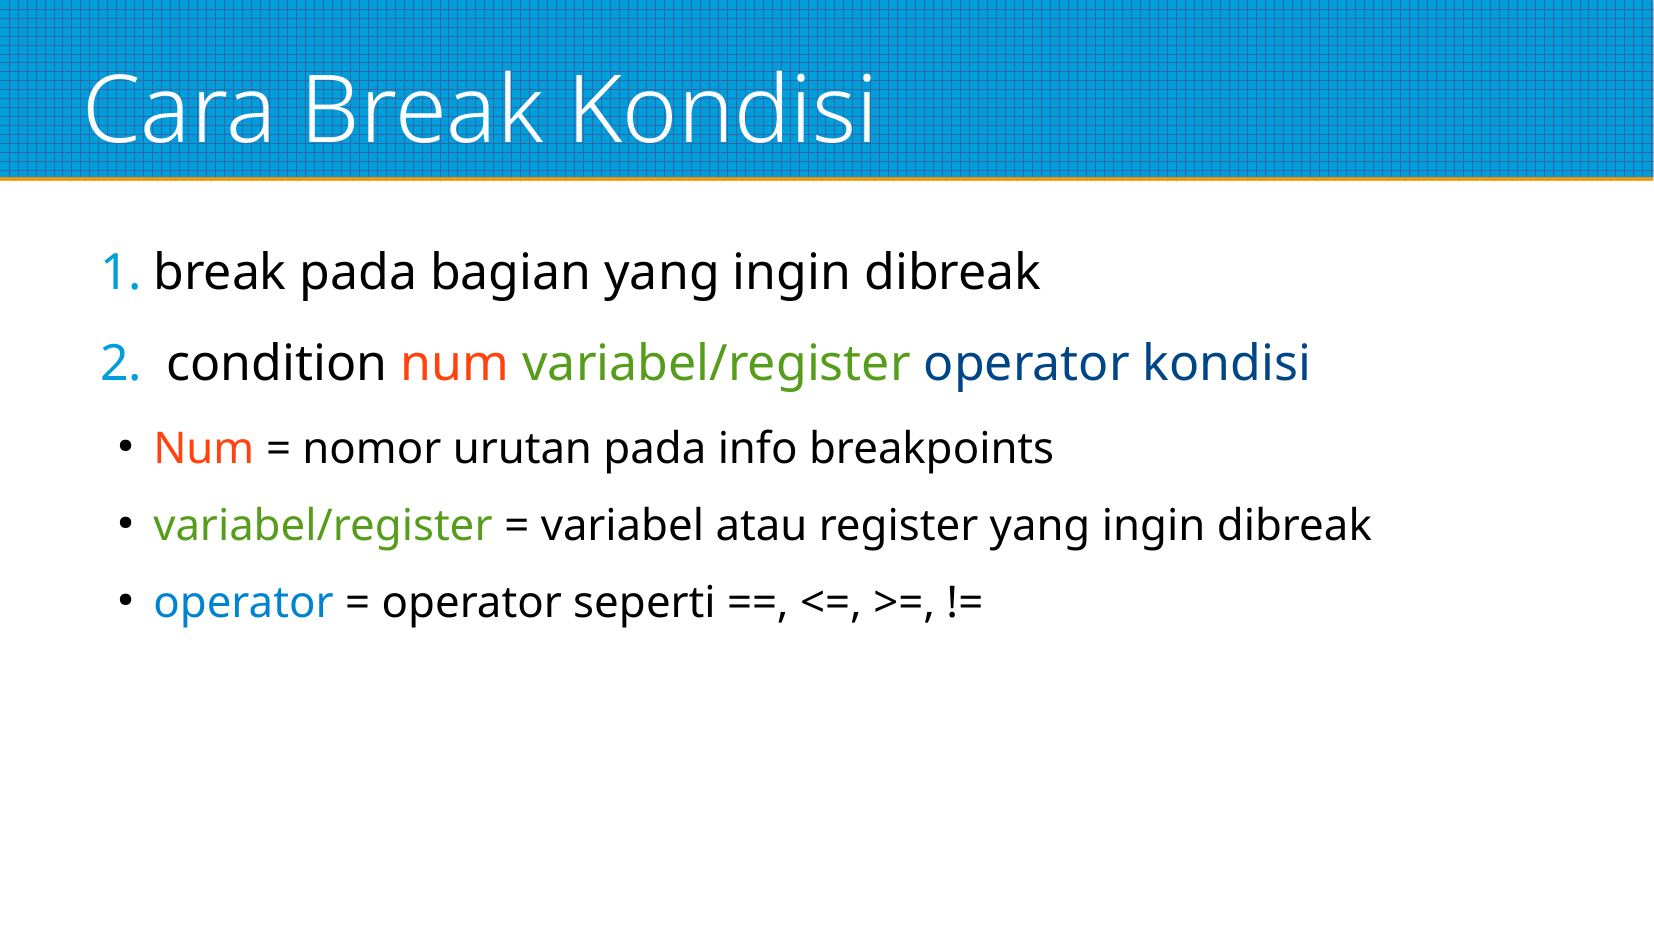

# Cara Break Kondisi
break pada bagian yang ingin dibreak
 condition num variabel/register operator kondisi
Num = nomor urutan pada info breakpoints
variabel/register = variabel atau register yang ingin dibreak
operator = operator seperti ==, <=, >=, !=